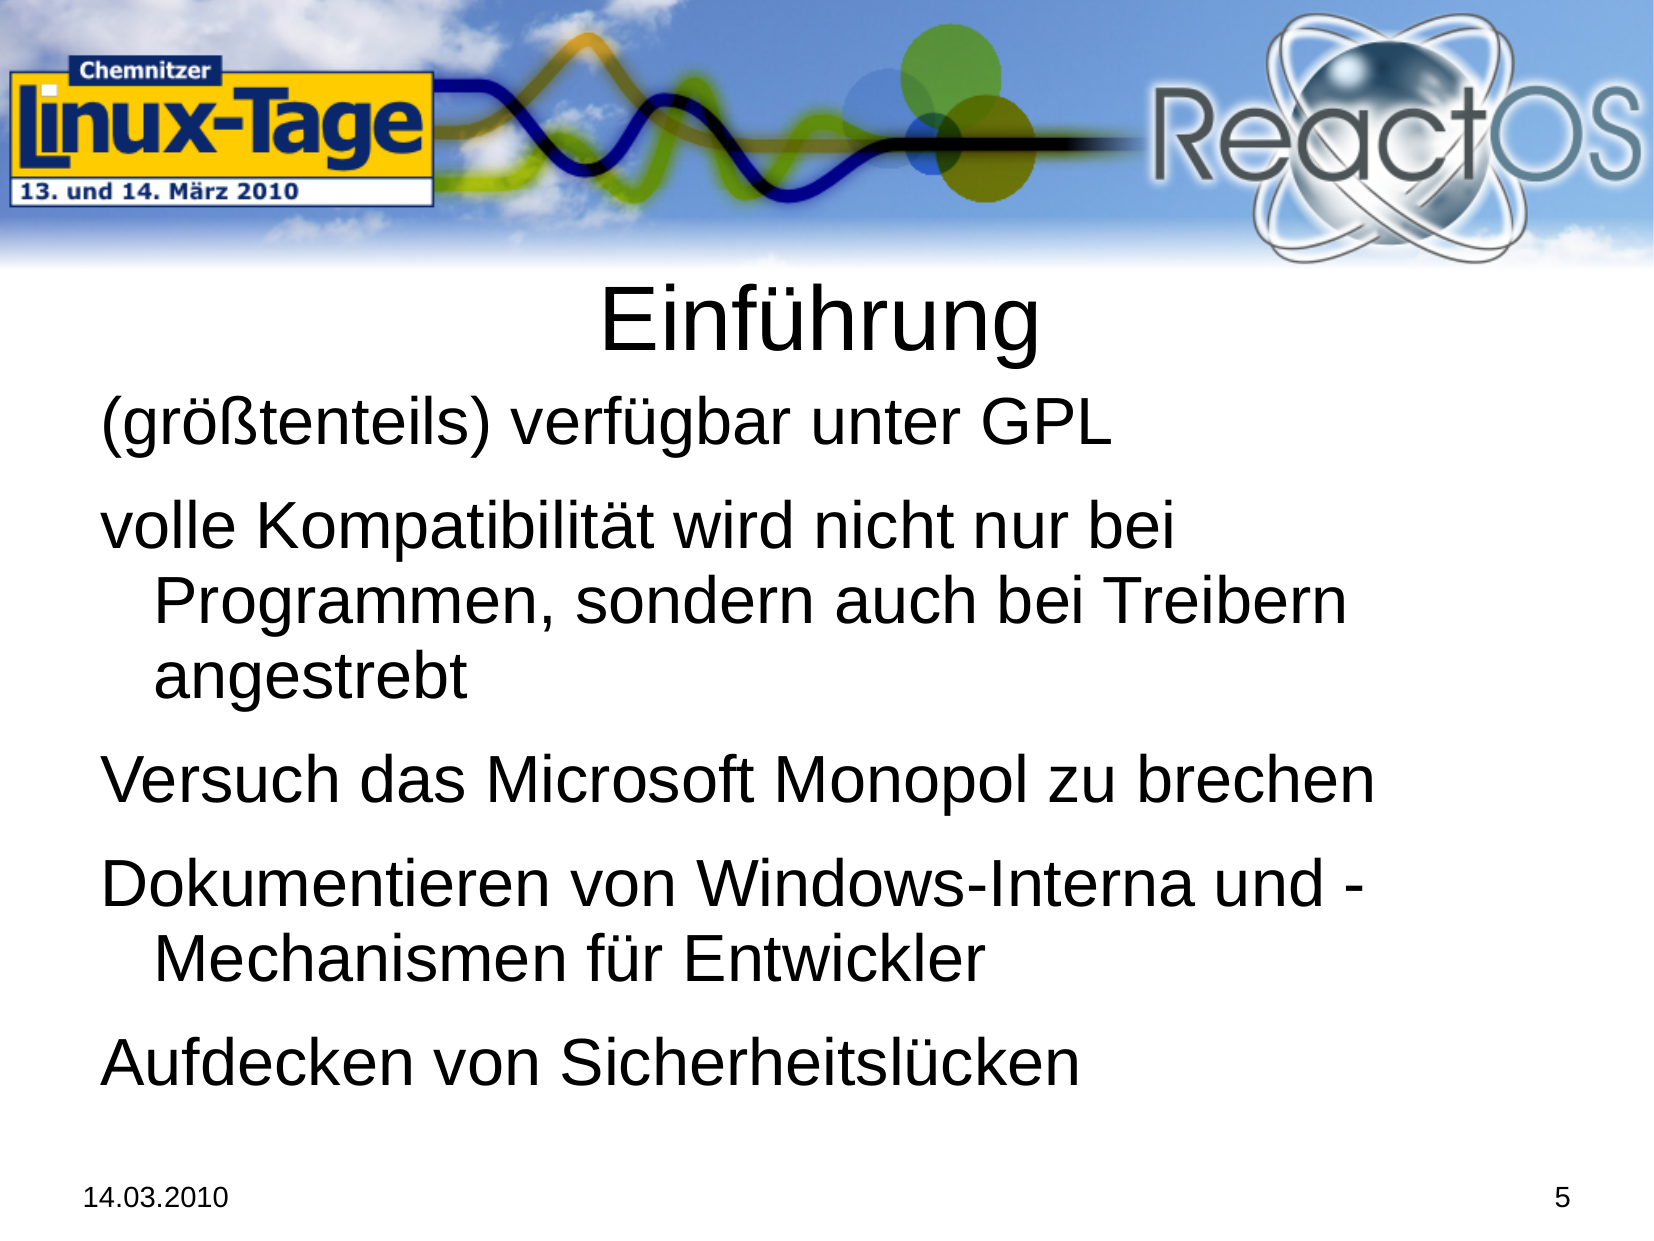

# Einführung
(größtenteils) verfügbar unter GPL
volle Kompatibilität wird nicht nur bei Programmen, sondern auch bei Treibern angestrebt
Versuch das Microsoft Monopol zu brechen
Dokumentieren von Windows-Interna und -Mechanismen für Entwickler
Aufdecken von Sicherheitslücken
14.03.2010
5